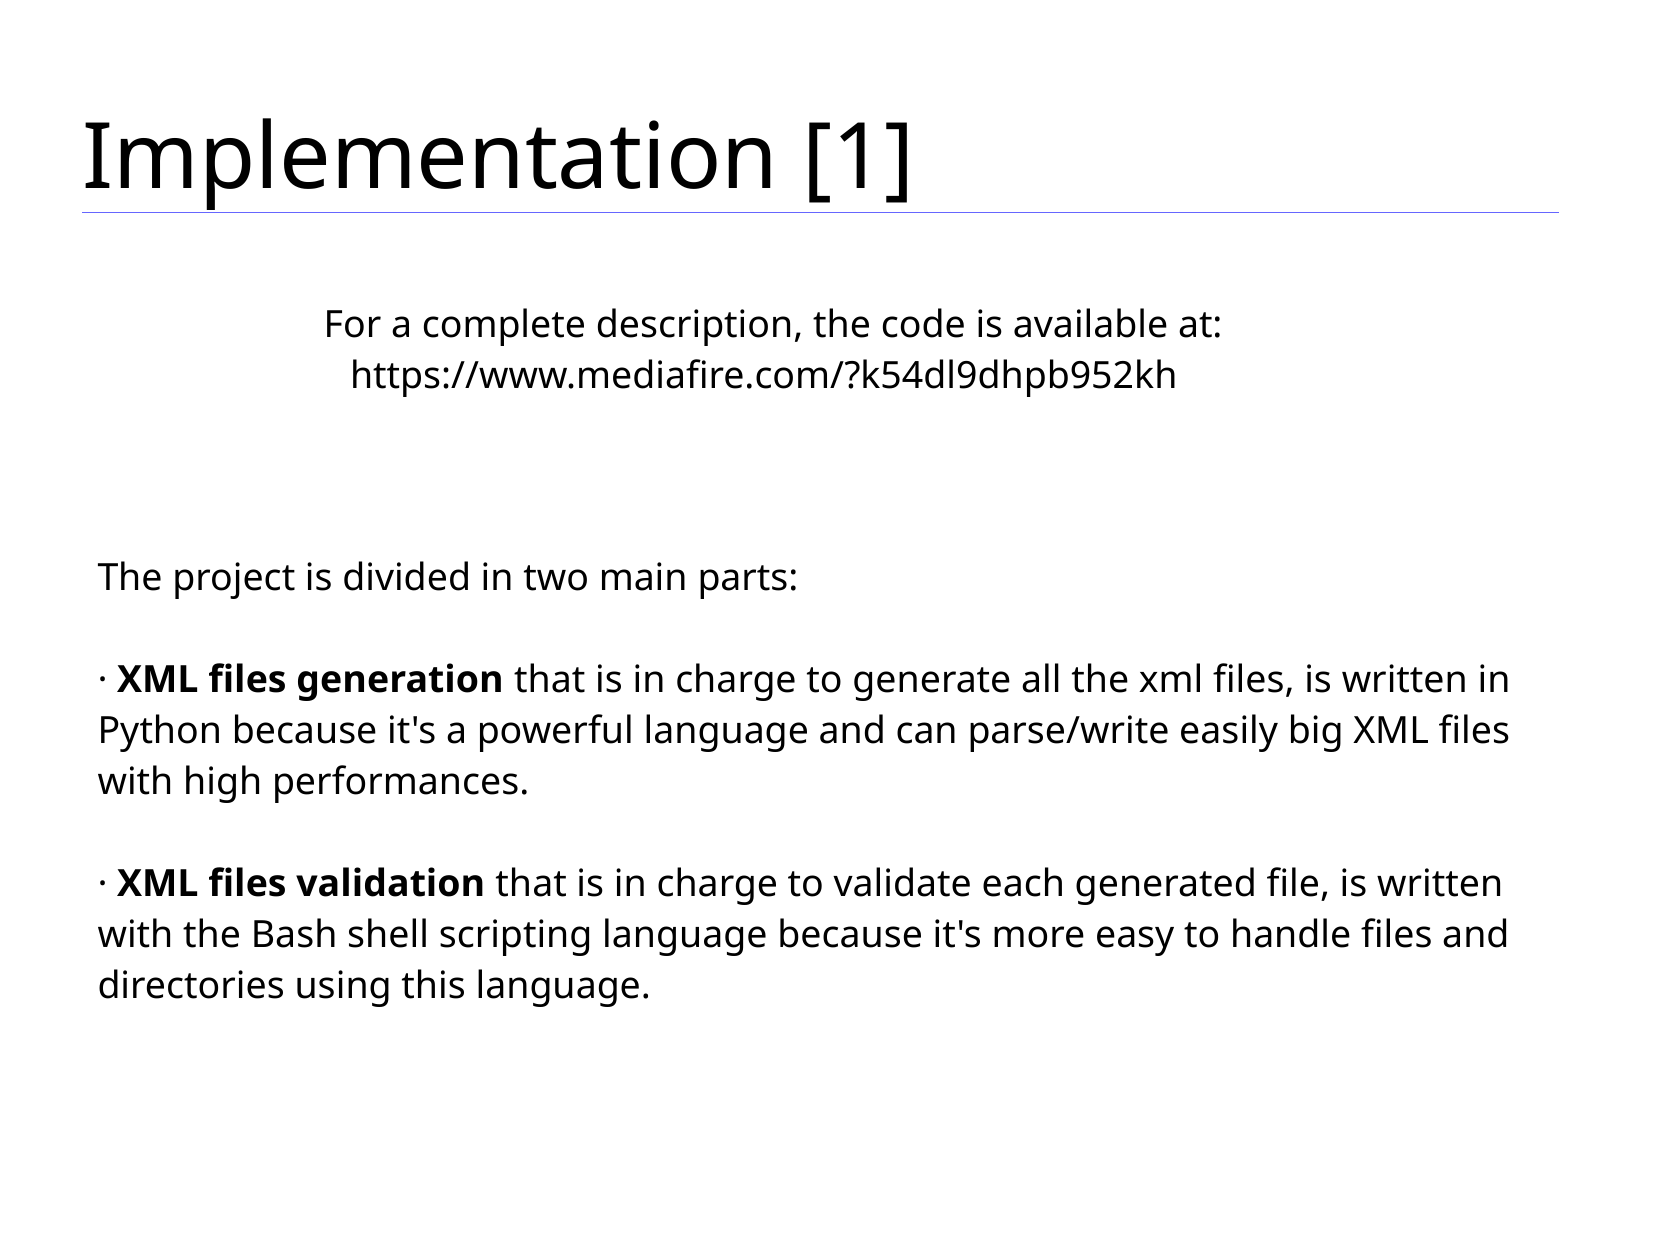

# Implementation [1]
For a complete description, the code is available at:
https://www.mediafire.com/?k54dl9dhpb952kh
The project is divided in two main parts:
· XML files generation that is in charge to generate all the xml files, is written in Python because it's a powerful language and can parse/write easily big XML files with high performances.
· XML files validation that is in charge to validate each generated file, is written with the Bash shell scripting language because it's more easy to handle files and directories using this language.